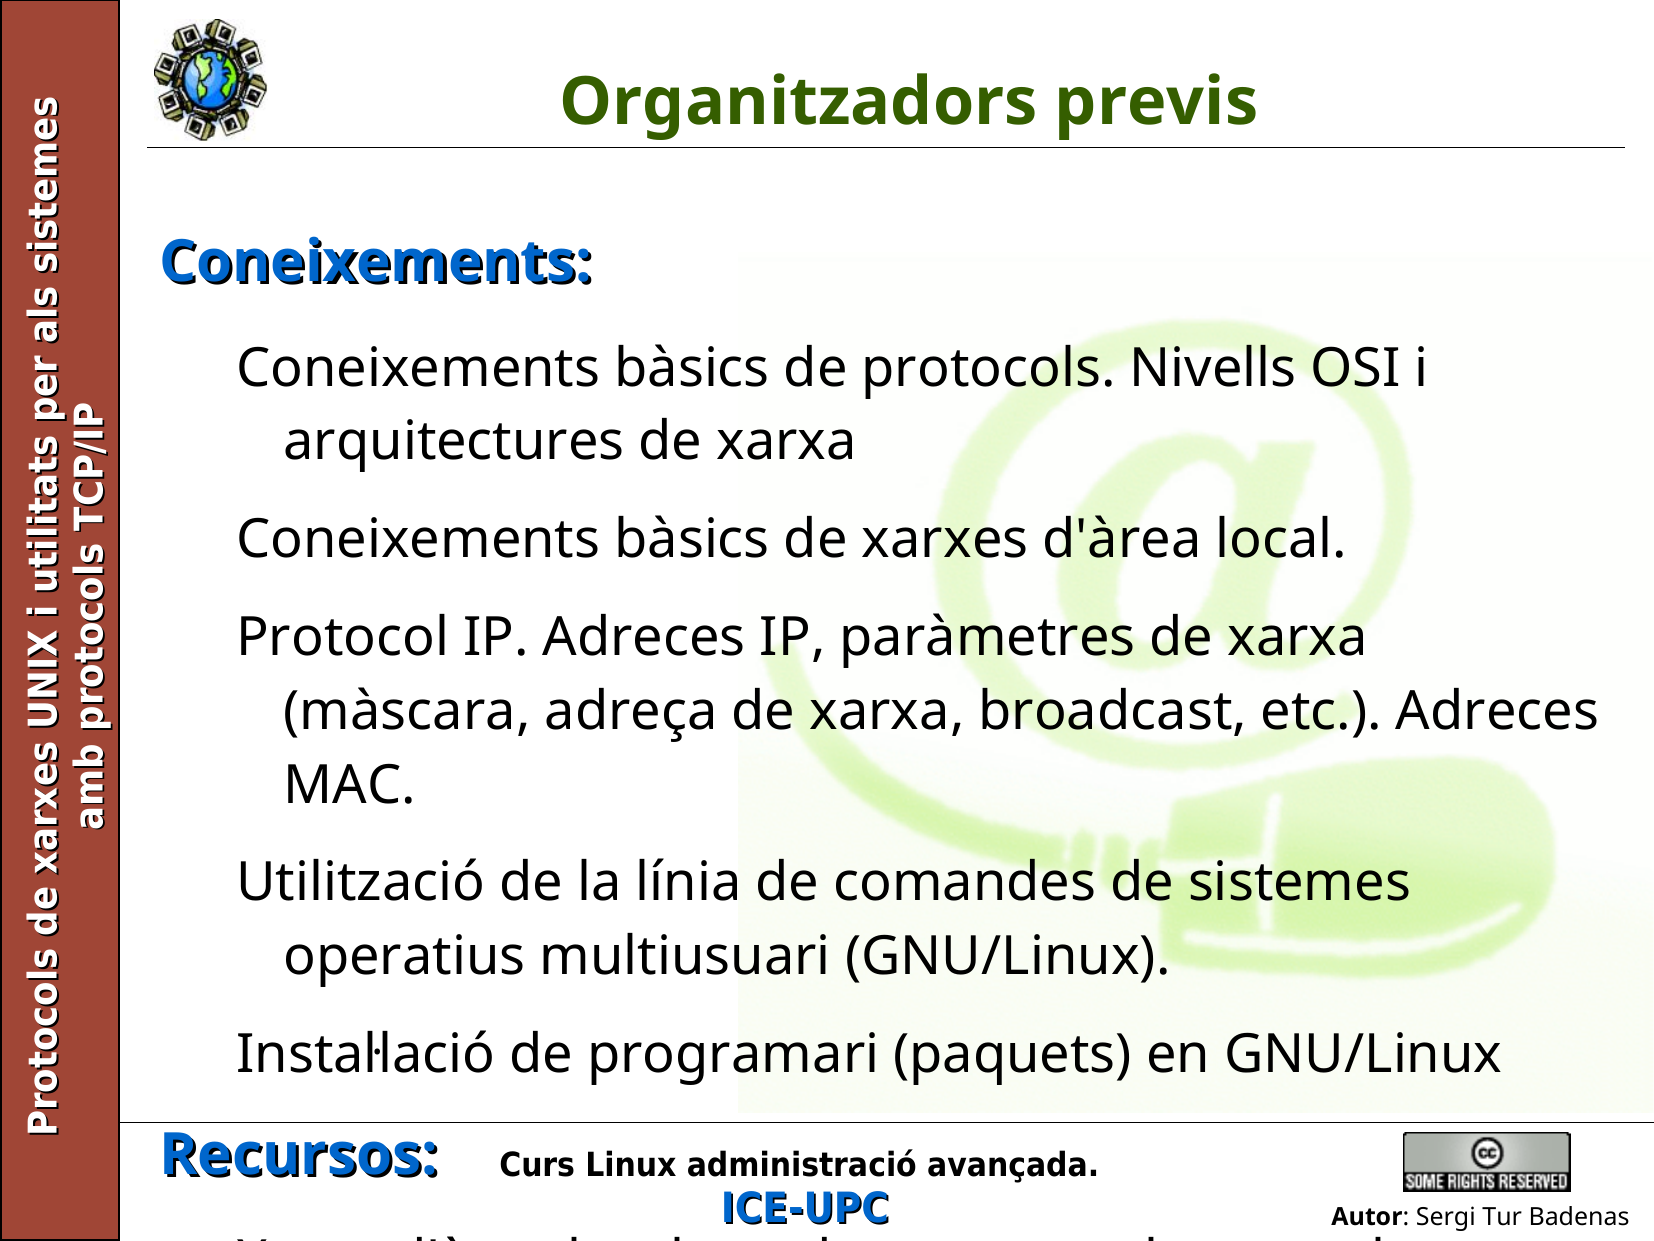

# Organitzadors previs
Coneixements:
Coneixements bàsics de protocols. Nivells OSI i arquitectures de xarxa
Coneixements bàsics de xarxes d'àrea local.
Protocol IP. Adreces IP, paràmetres de xarxa (màscara, adreça de xarxa, broadcast, etc.). Adreces MAC.
Utilització de la línia de comandes de sistemes operatius multiusuari (GNU/Linux).
Instal·lació de programari (paquets) en GNU/Linux
Recursos:
Xarxa d'àrea local per dur a terme els exemples.